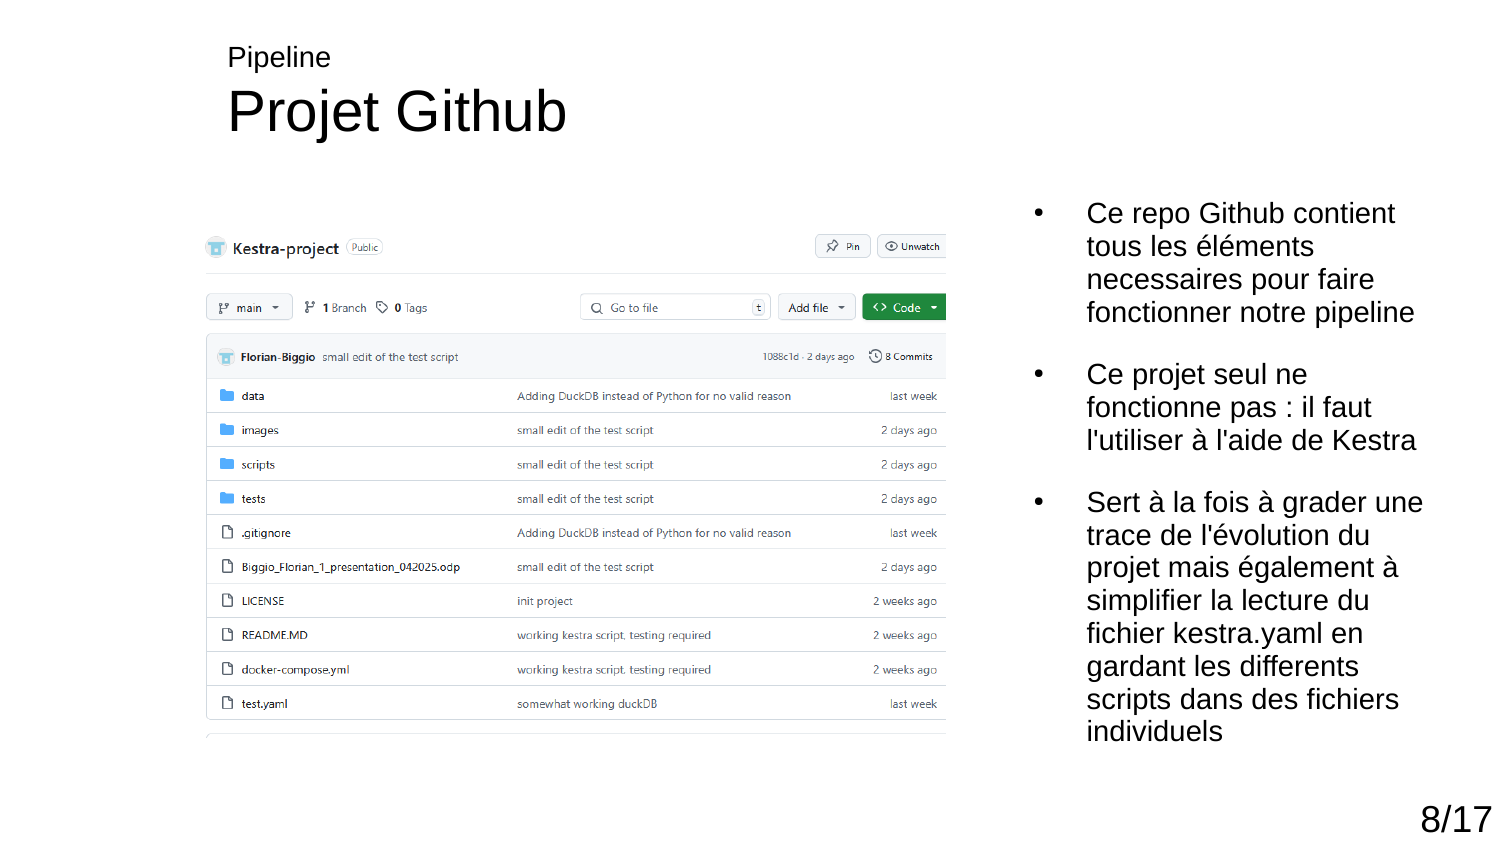

Pipeline
Projet Github
# Ce repo Github contient tous les éléments necessaires pour faire fonctionner notre pipeline
Ce projet seul ne fonctionne pas : il faut l'utiliser à l'aide de Kestra
Sert à la fois à grader une trace de l'évolution du projet mais également à simplifier la lecture du fichier kestra.yaml en gardant les differents scripts dans des fichiers individuels
8/17